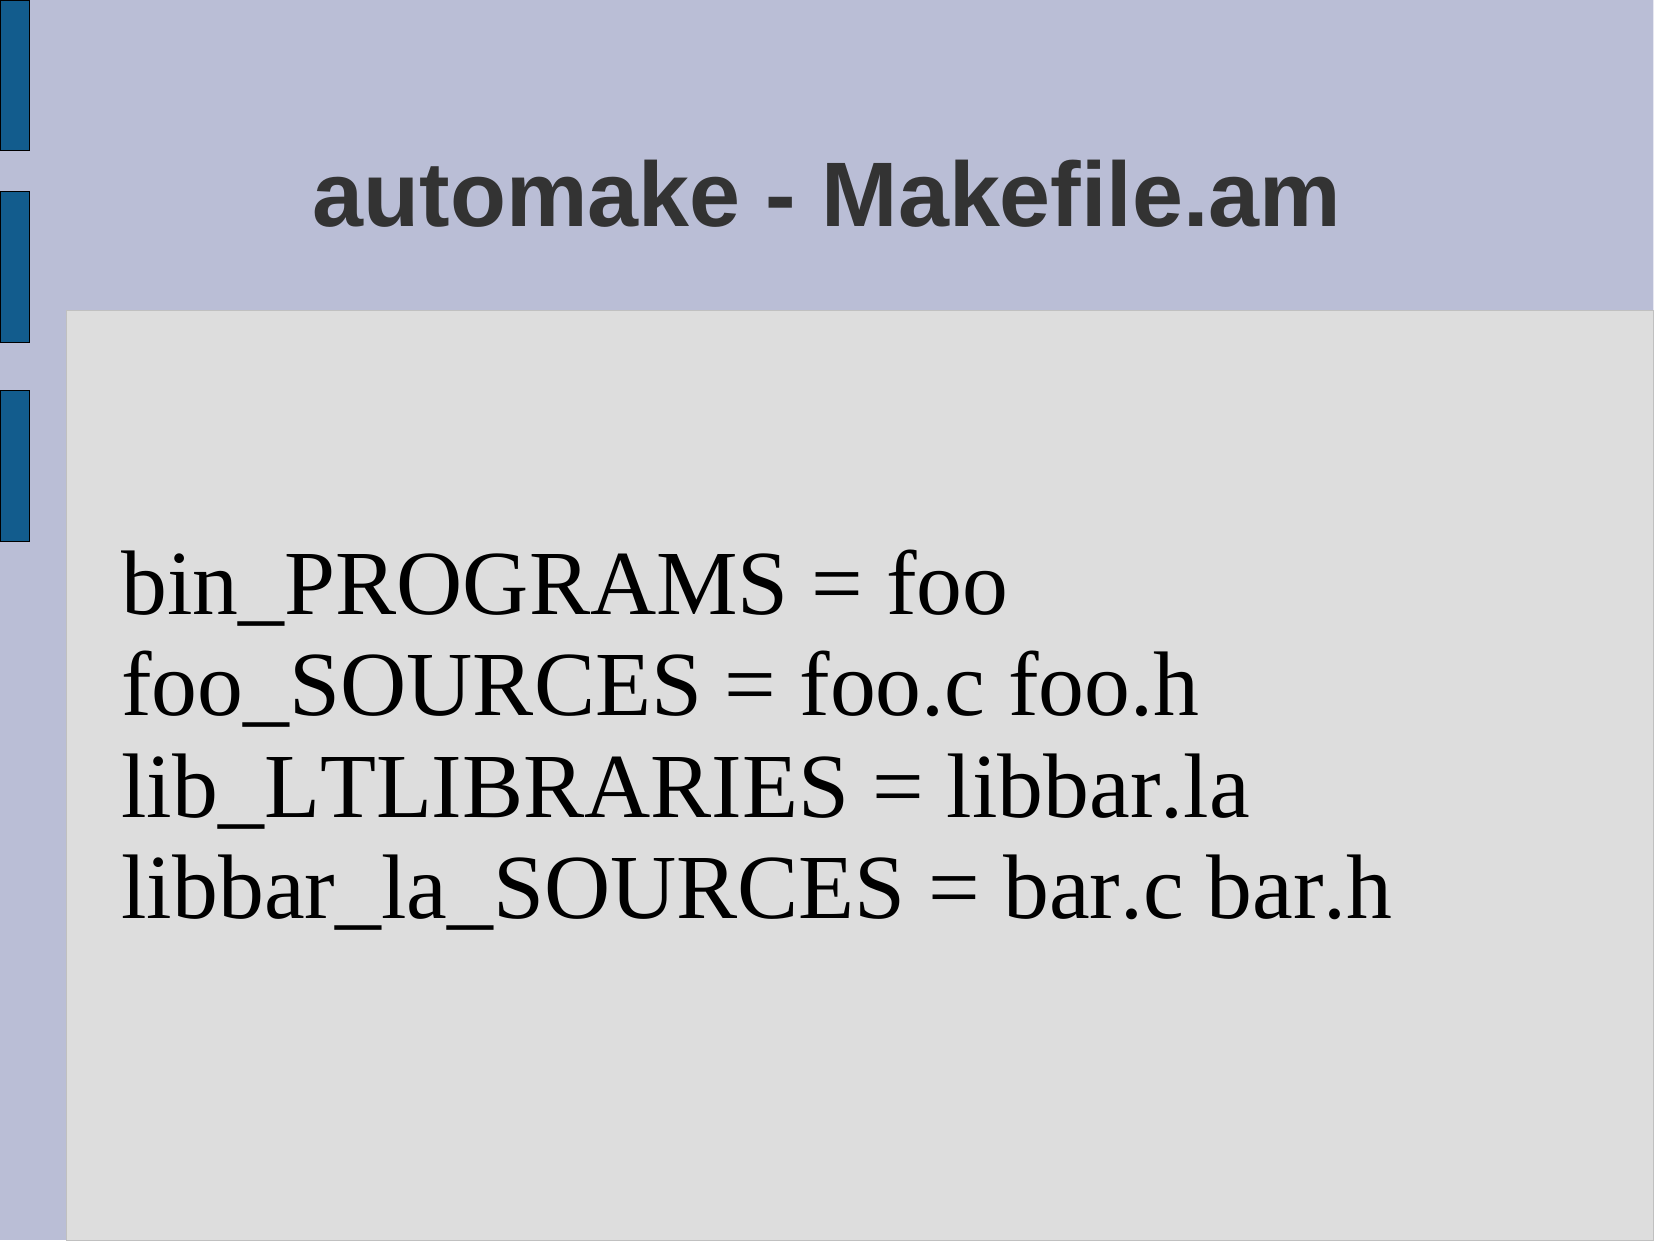

# automake - Makefile.am
bin_PROGRAMS = foo
foo_SOURCES = foo.c foo.h
lib_LTLIBRARIES = libbar.la
libbar_la_SOURCES = bar.c bar.h